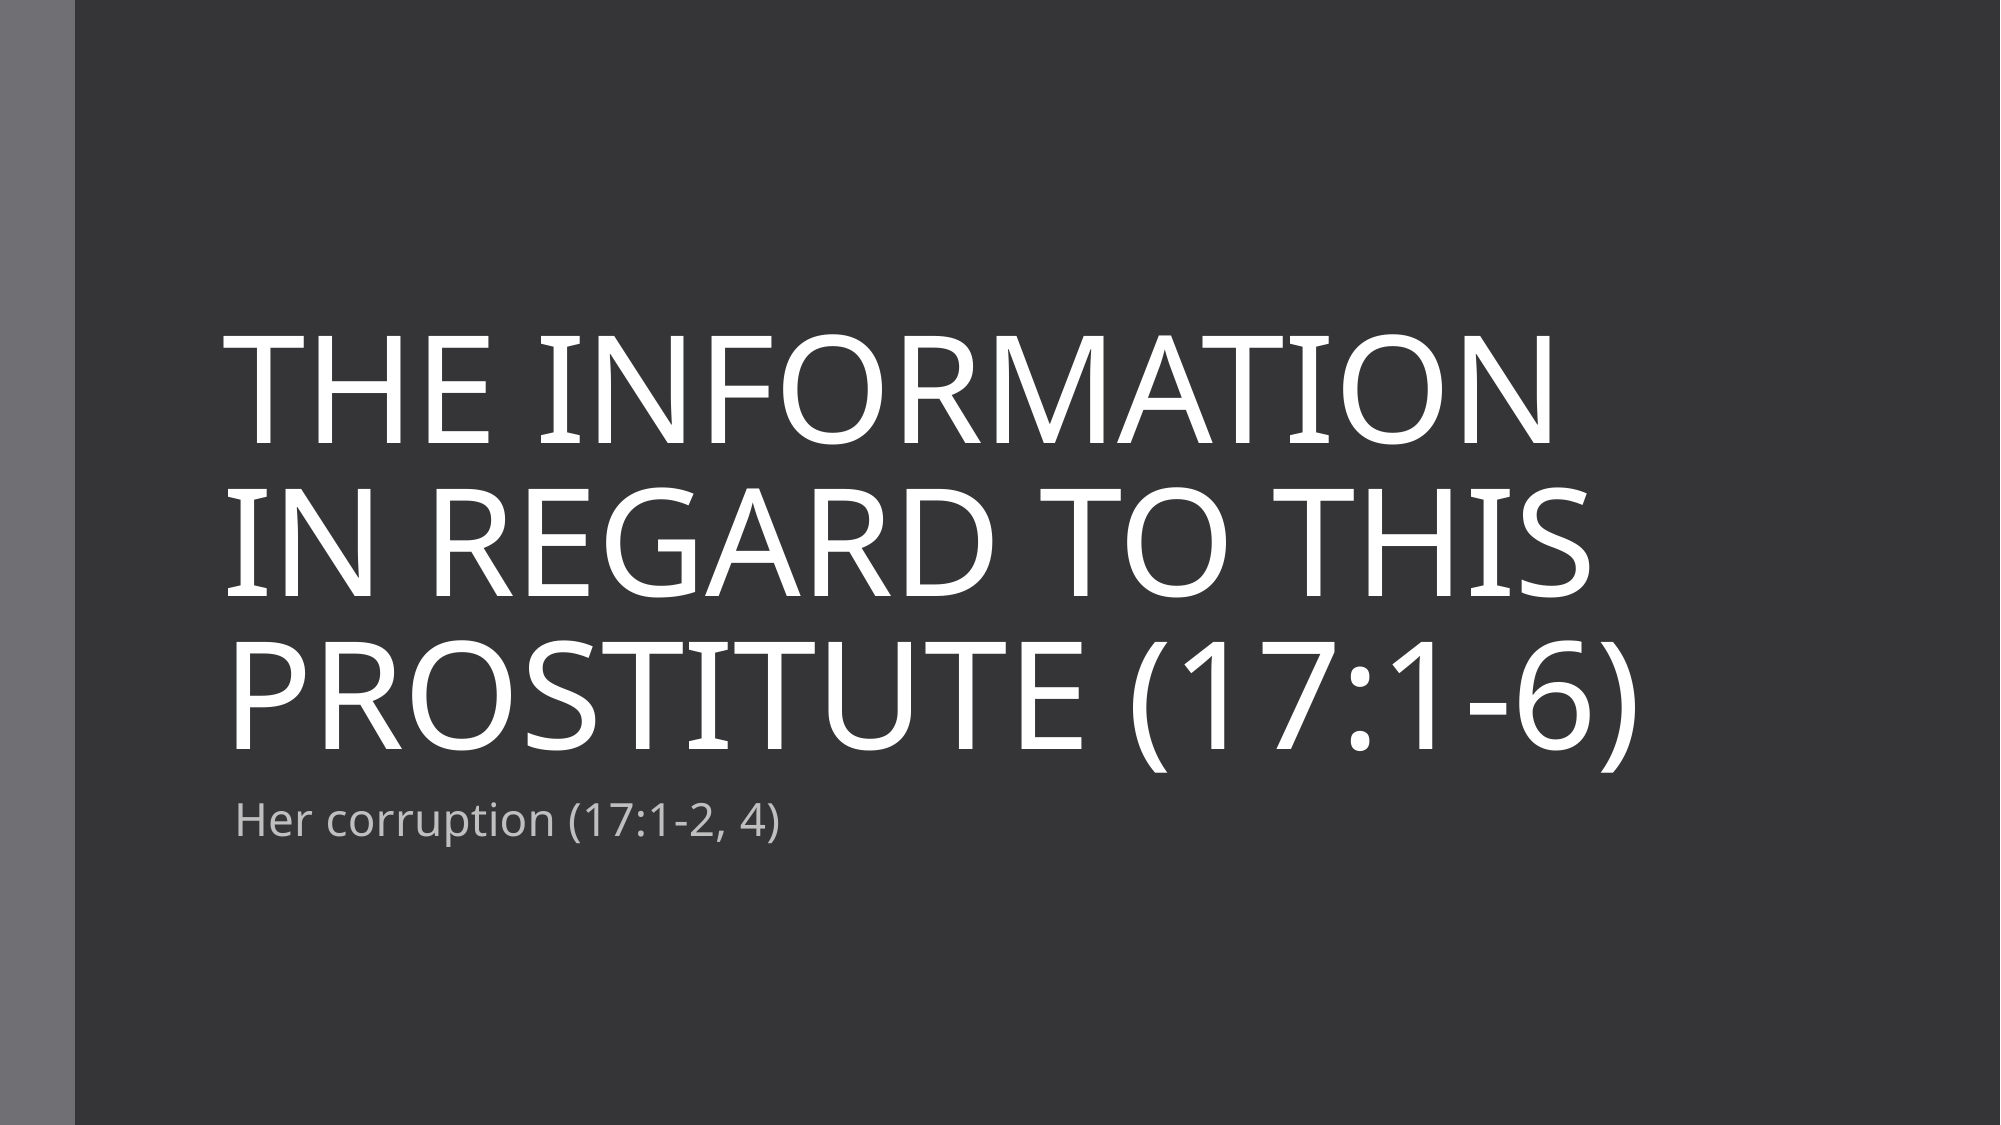

# THE INFORMATION IN REGARD TO THIS PROSTITUTE (17:1-6)
 Her corruption (17:1-2, 4)